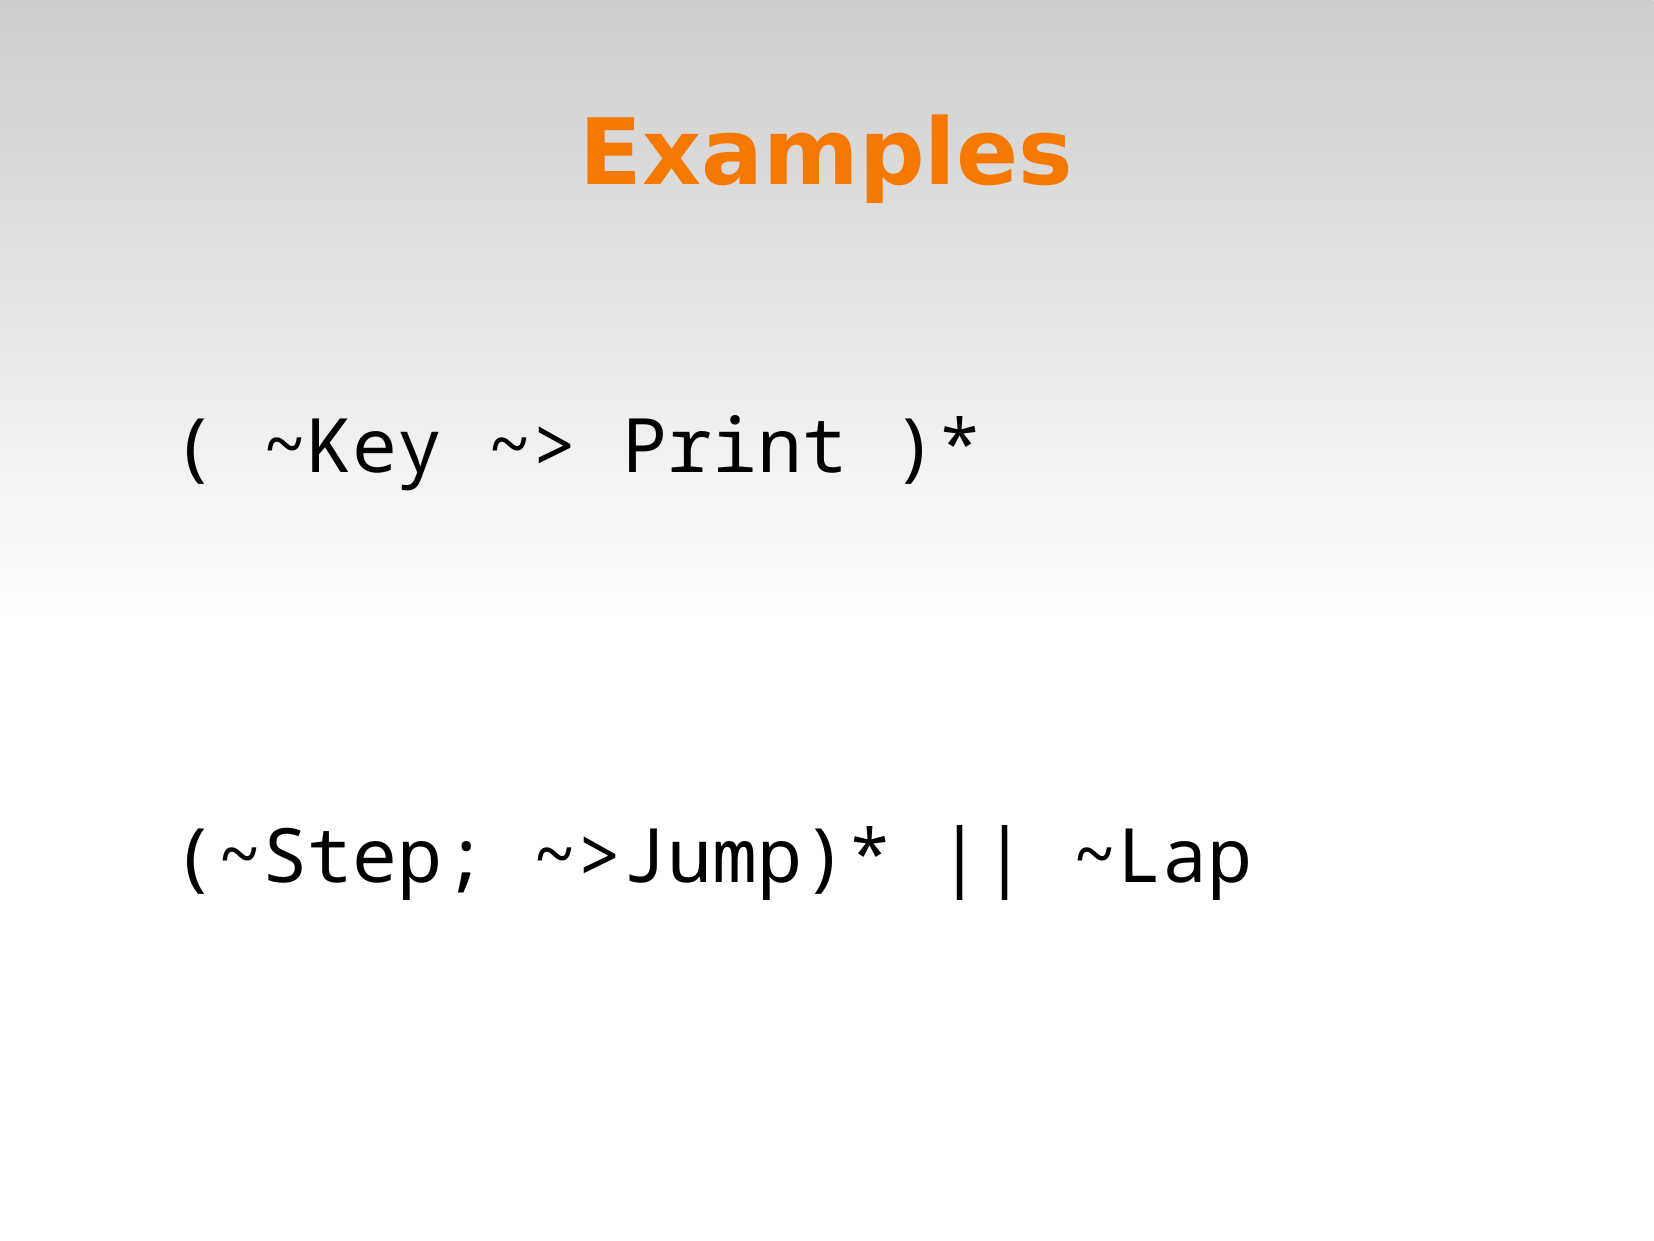

# Examples
 ( ~Key ~> Print )*
 (~Step; ~>Jump)* || ~Lap